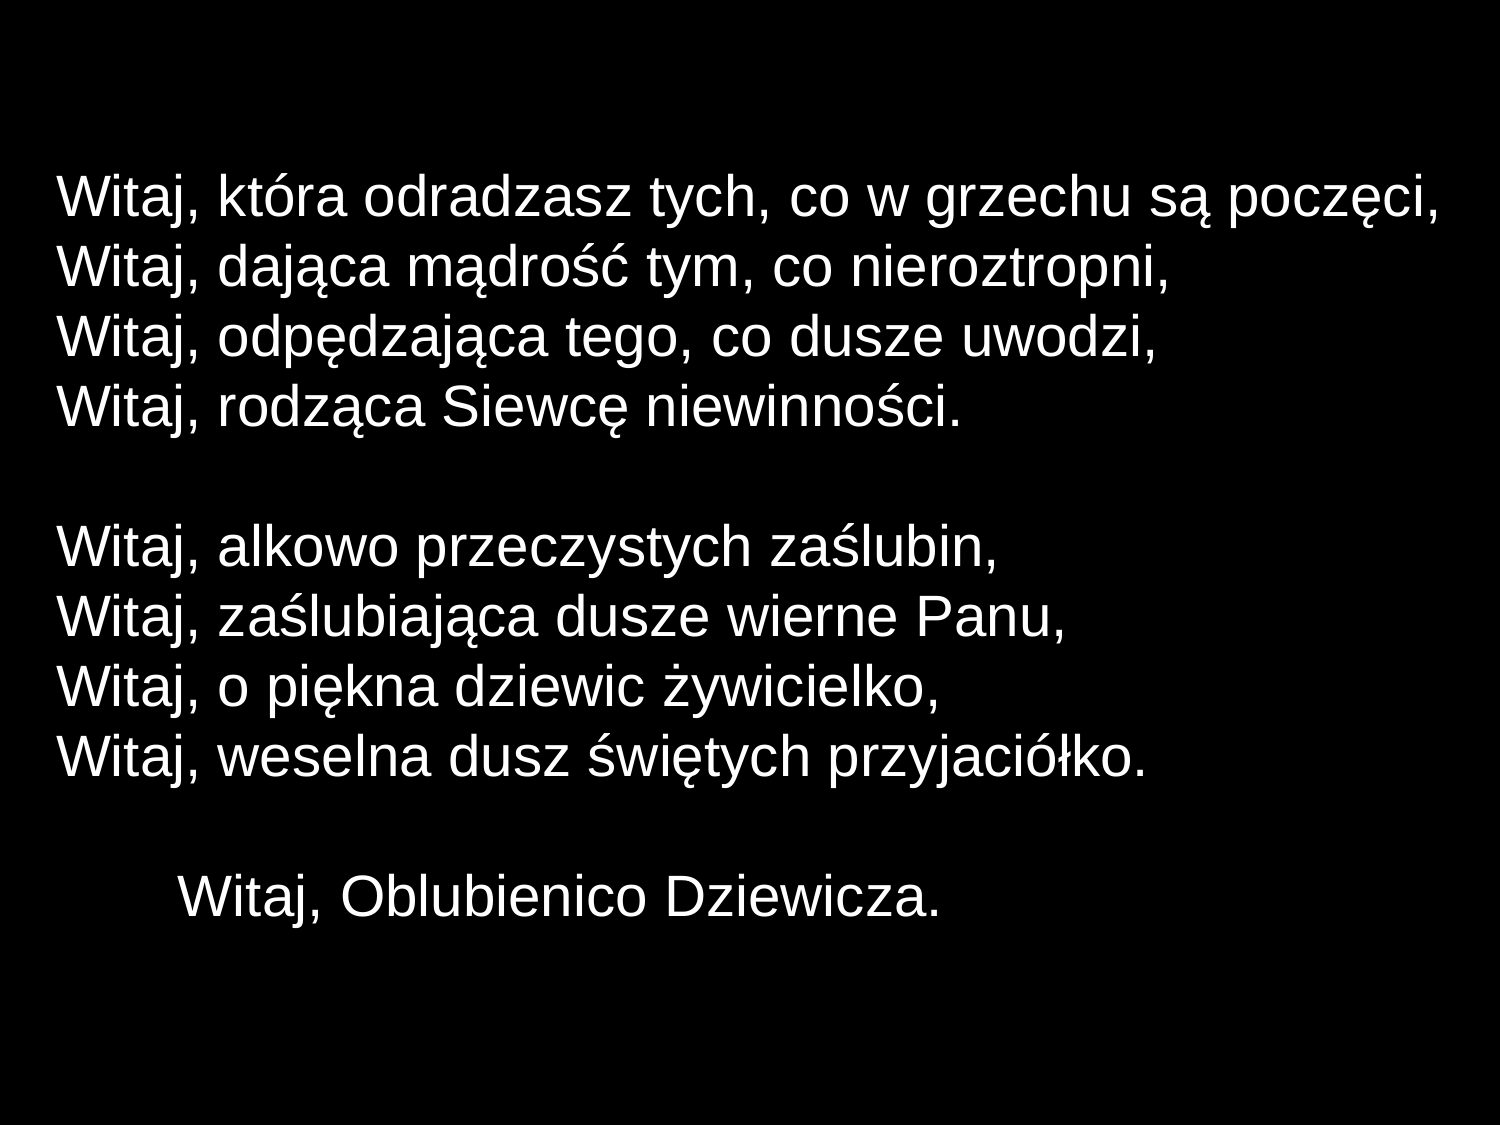

Witaj, która odradzasz tych, co w grzechu są poczęci,
Witaj, dająca mądrość tym, co nieroztropni,
Witaj, odpędzająca tego, co dusze uwodzi,
Witaj, rodząca Siewcę niewinności.
Witaj, alkowo przeczystych zaślubin,
Witaj, zaślubiająca dusze wierne Panu,
Witaj, o piękna dziewic żywicielko,
Witaj, weselna dusz świętych przyjaciółko.
Witaj, Oblubienico Dziewicza.